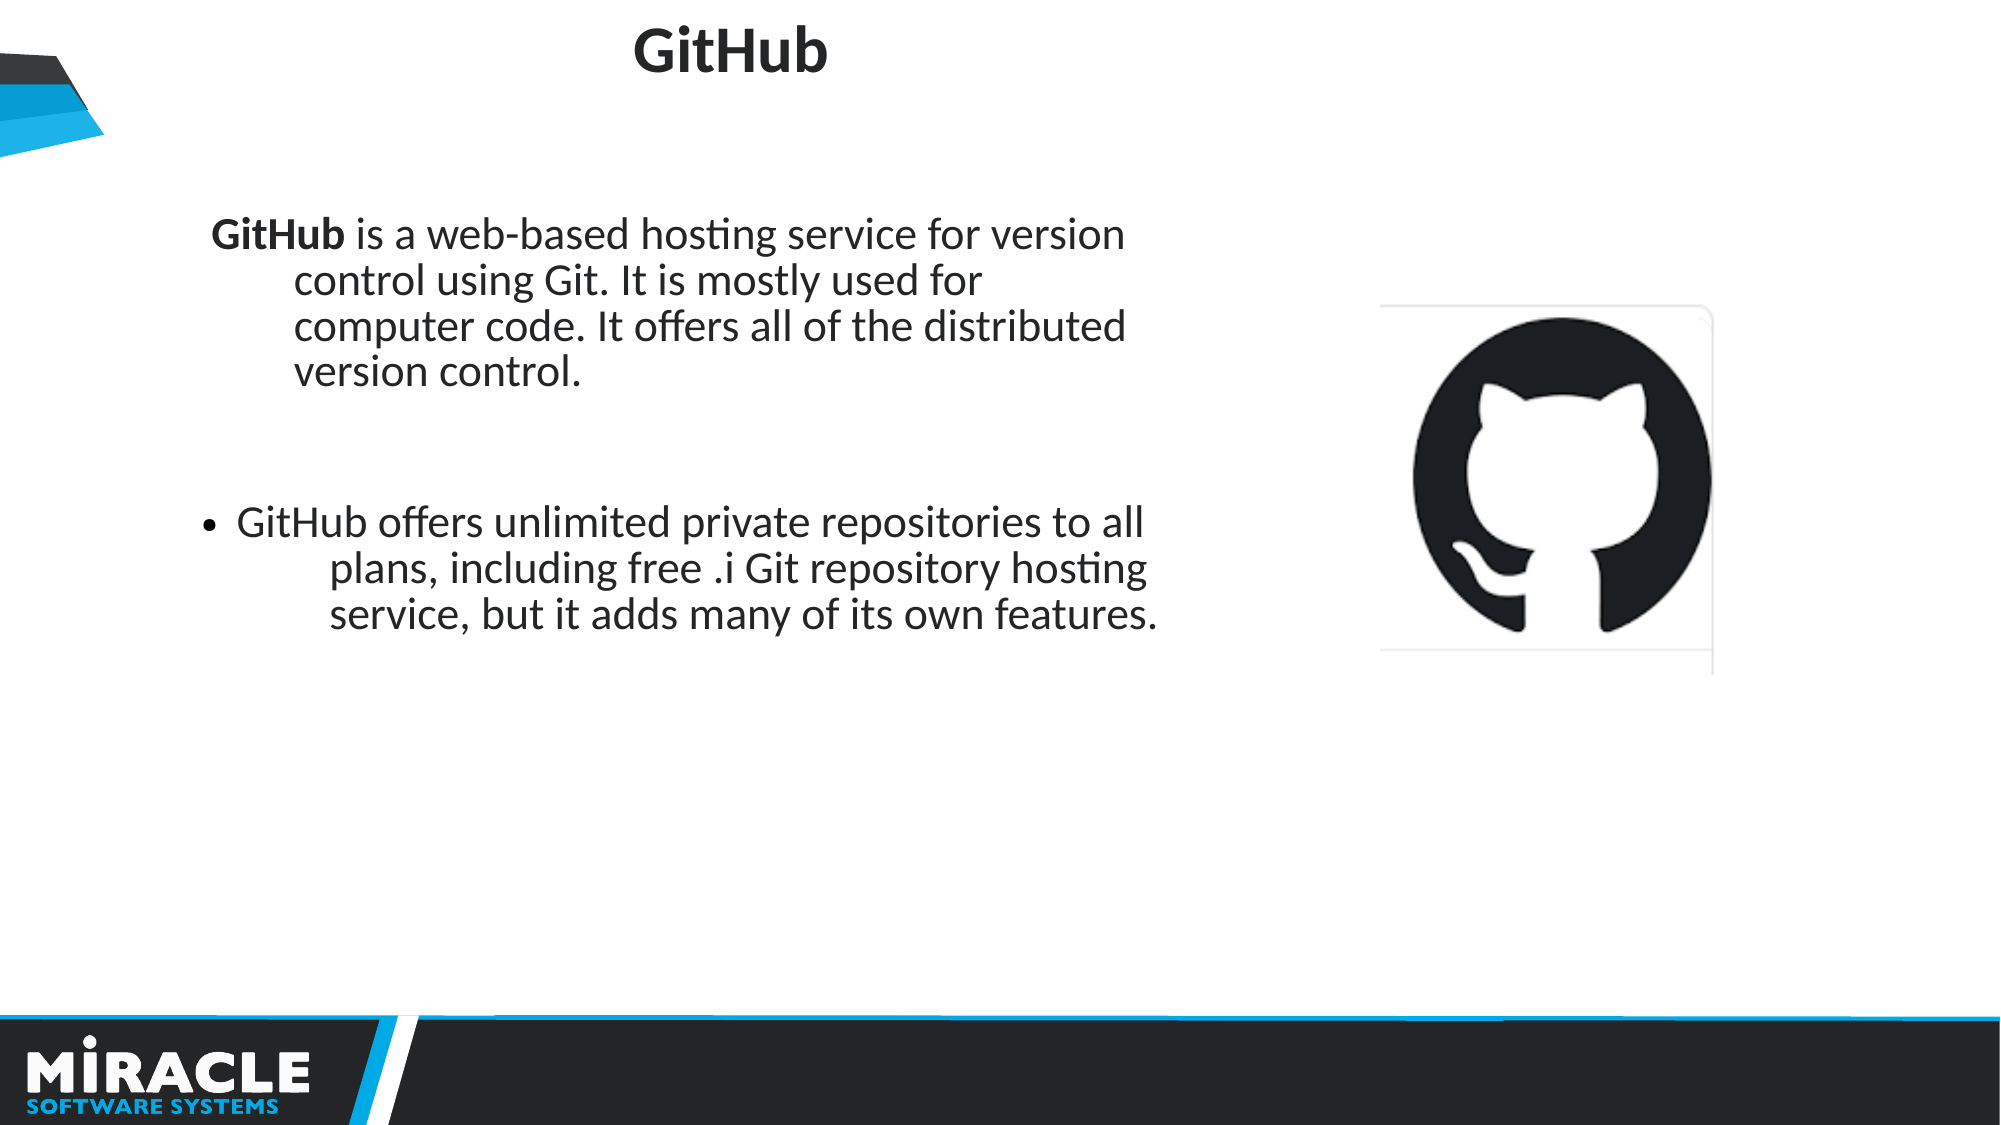

GitHub
 GitHub is a web-based hosting service for version control using Git. It is mostly used for computer code. It offers all of the distributed version control.
GitHub offers unlimited private repositories to all plans, including free .i Git repository hosting service, but it adds many of its own features.